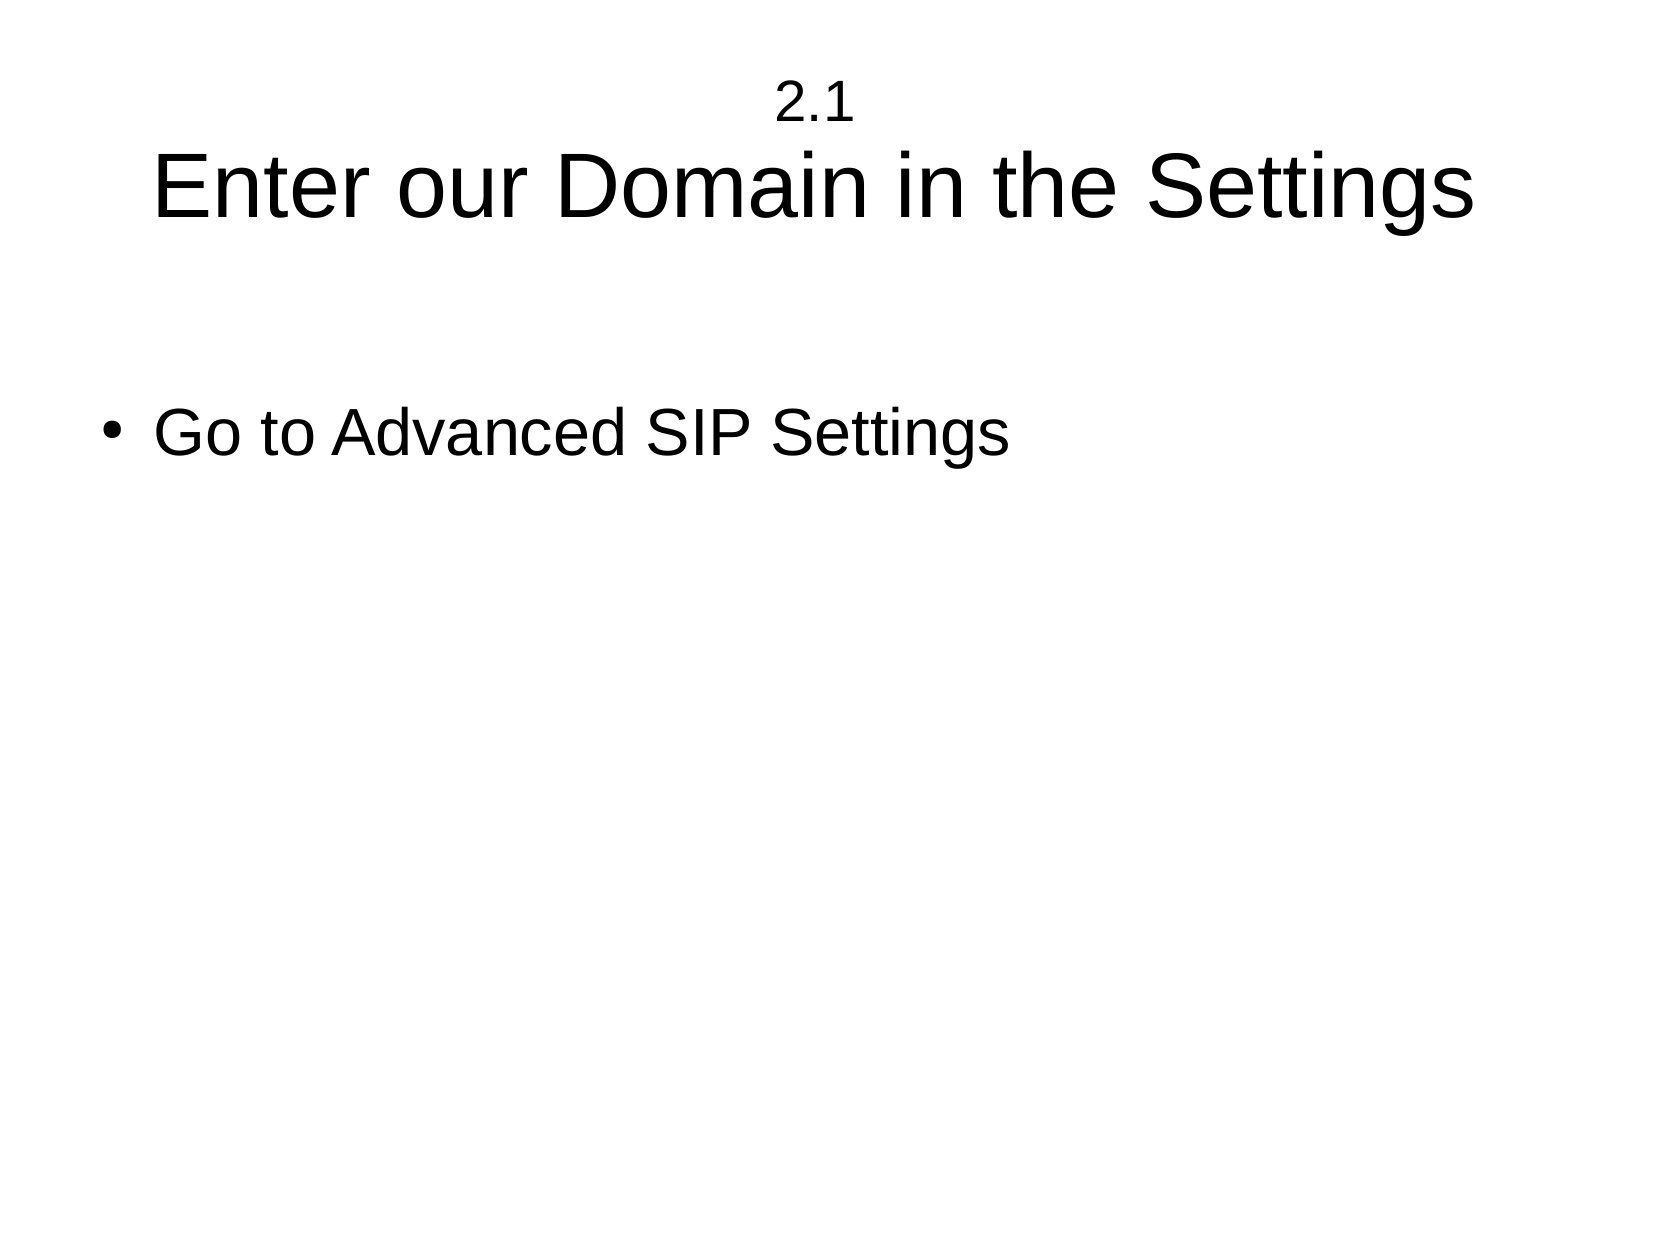

# 2.1 Enter our Domain in the Settings
Go to Advanced SIP Settings